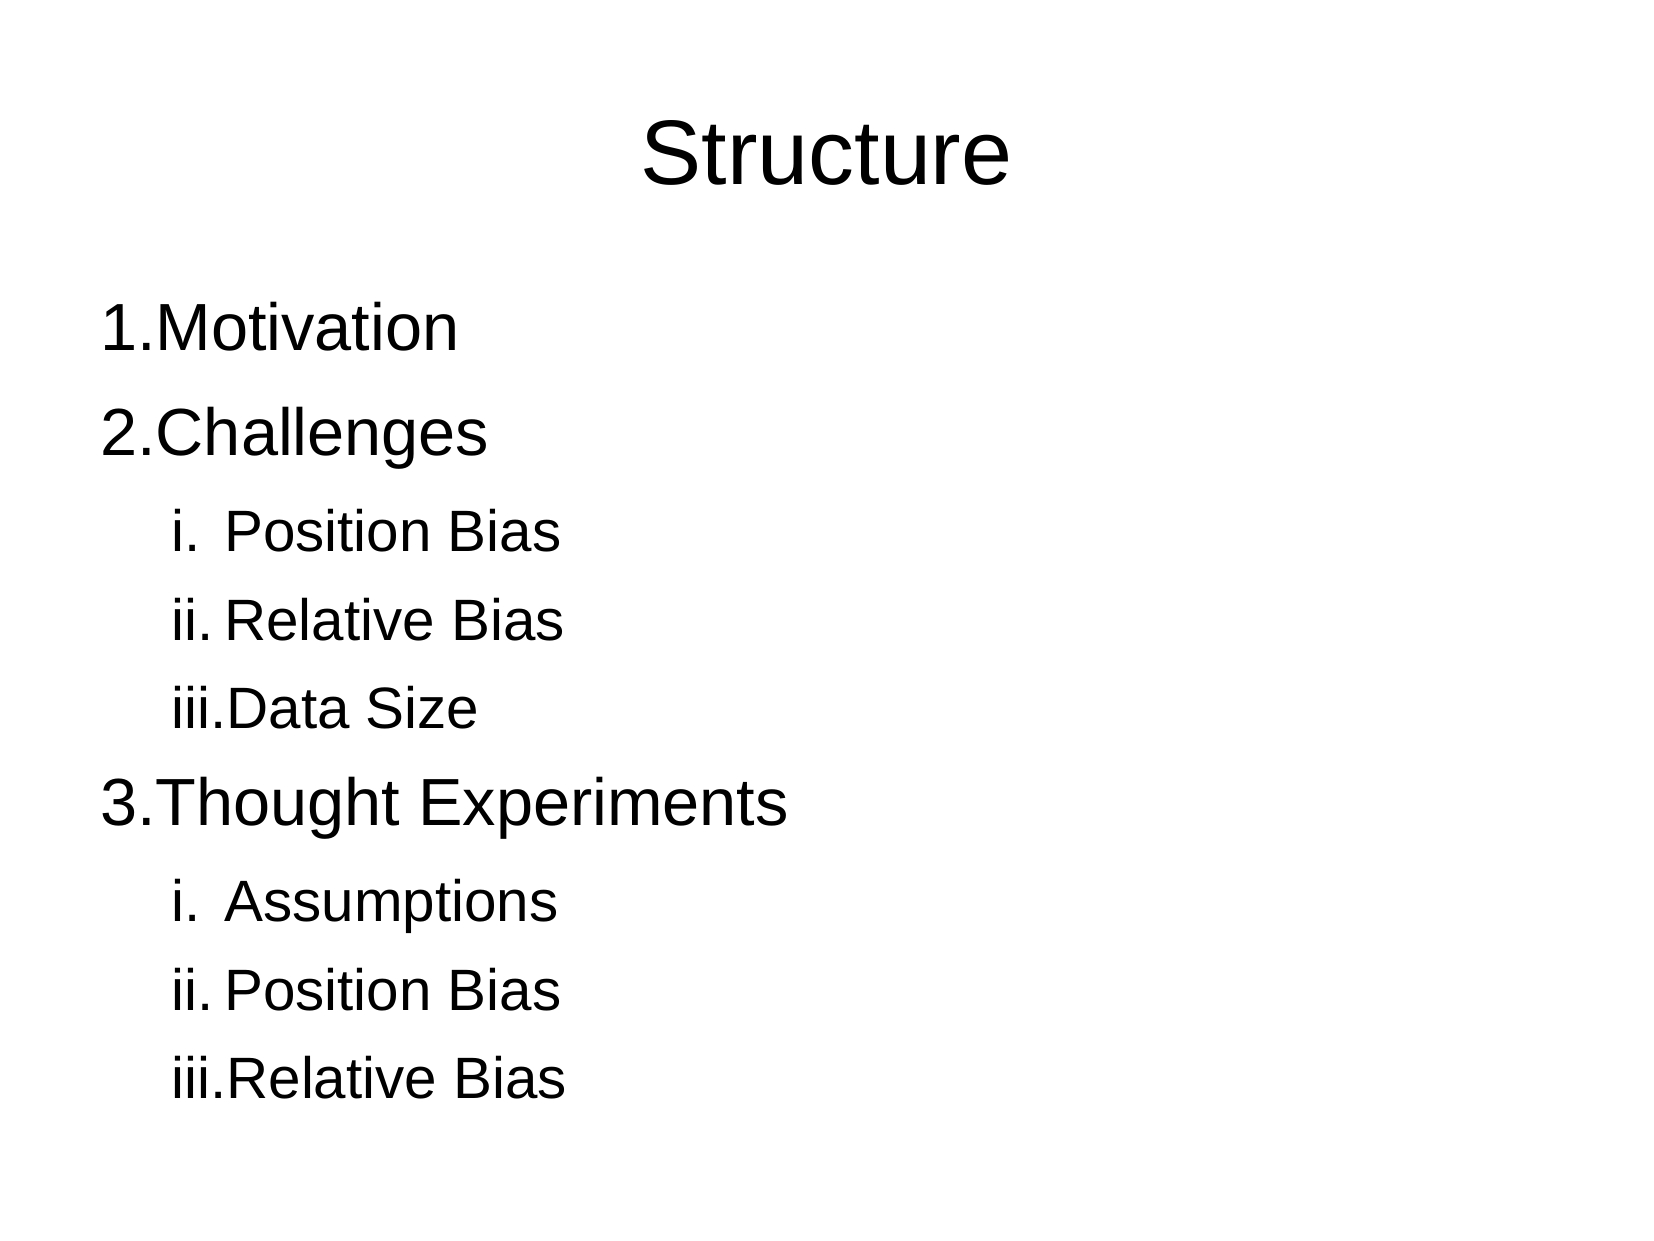

# Structure
Motivation
Challenges
Position Bias
Relative Bias
Data Size
Thought Experiments
Assumptions
Position Bias
Relative Bias